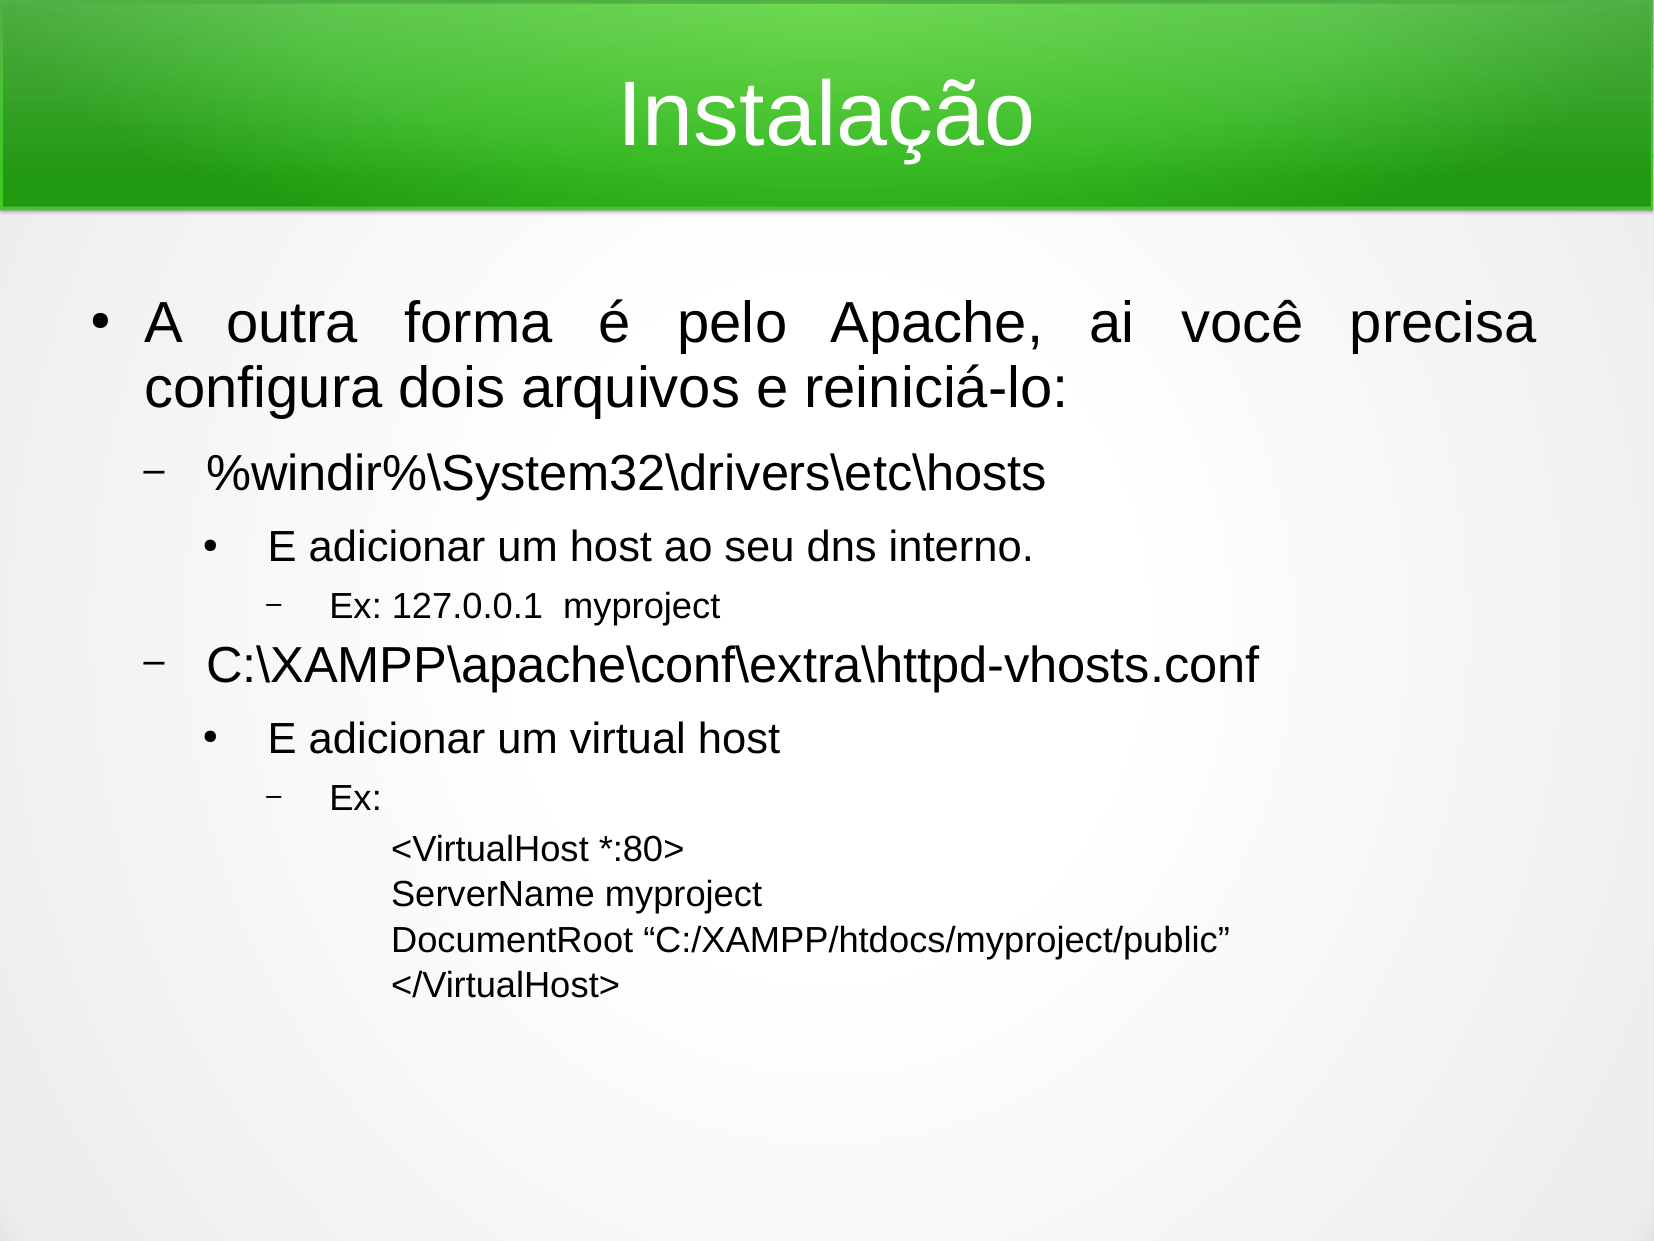

# Instalação
A outra forma é pelo Apache, ai você precisa configura dois arquivos e reiniciá-lo:
%windir%\System32\drivers\etc\hosts
E adicionar um host ao seu dns interno.
Ex: 127.0.0.1 myproject
C:\XAMPP\apache\conf\extra\httpd-vhosts.conf
E adicionar um virtual host
Ex:
<VirtualHost *:80>
ServerName myproject
DocumentRoot “C:/XAMPP/htdocs/myproject/public”
</VirtualHost>